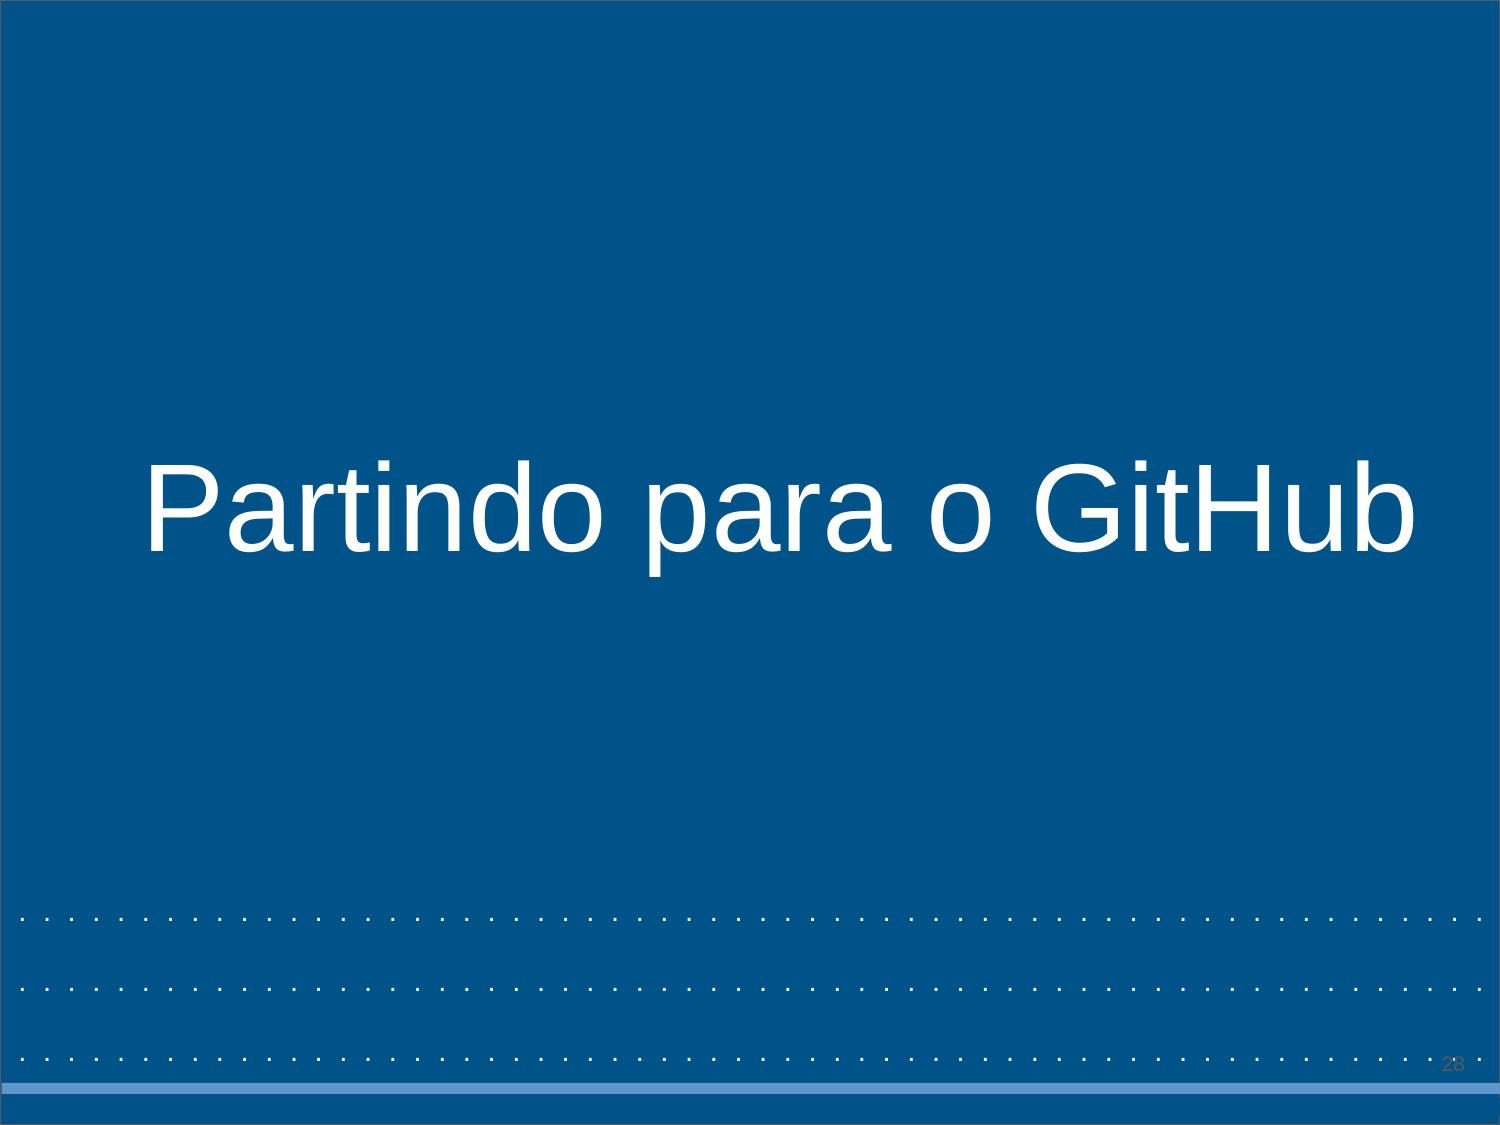

# Apresentação
Partindo para o GitHub
. . . . . . . . . . . . . . . . . . . . . . . . . . . . . . . . . . . . . . . . . . . . . . . . . . . . . . . . . . . .
. . . . . . . . . . . . . . . . . . . . . . . . . . . . . . . . . . . . . . . . . . . . . . . . . . . . . . . . . . . .
. . . . . . . . . . . . . . . . . . . . . . . . . . . . . . . . . . . . . . . . . . . . . . . . . . . . . . . . . . . .
. . . . . . . . . . . . . . . . . . . . . . . . . . . . . . . . . . . . . . . . . . . . . . . . . . . . . . . . . . . .
. . . . . . . . . . . . . . . . . . . . . . . . . . . . . . . . . . . . . . . . . . . . . . . . . . . . . . . . . . . .